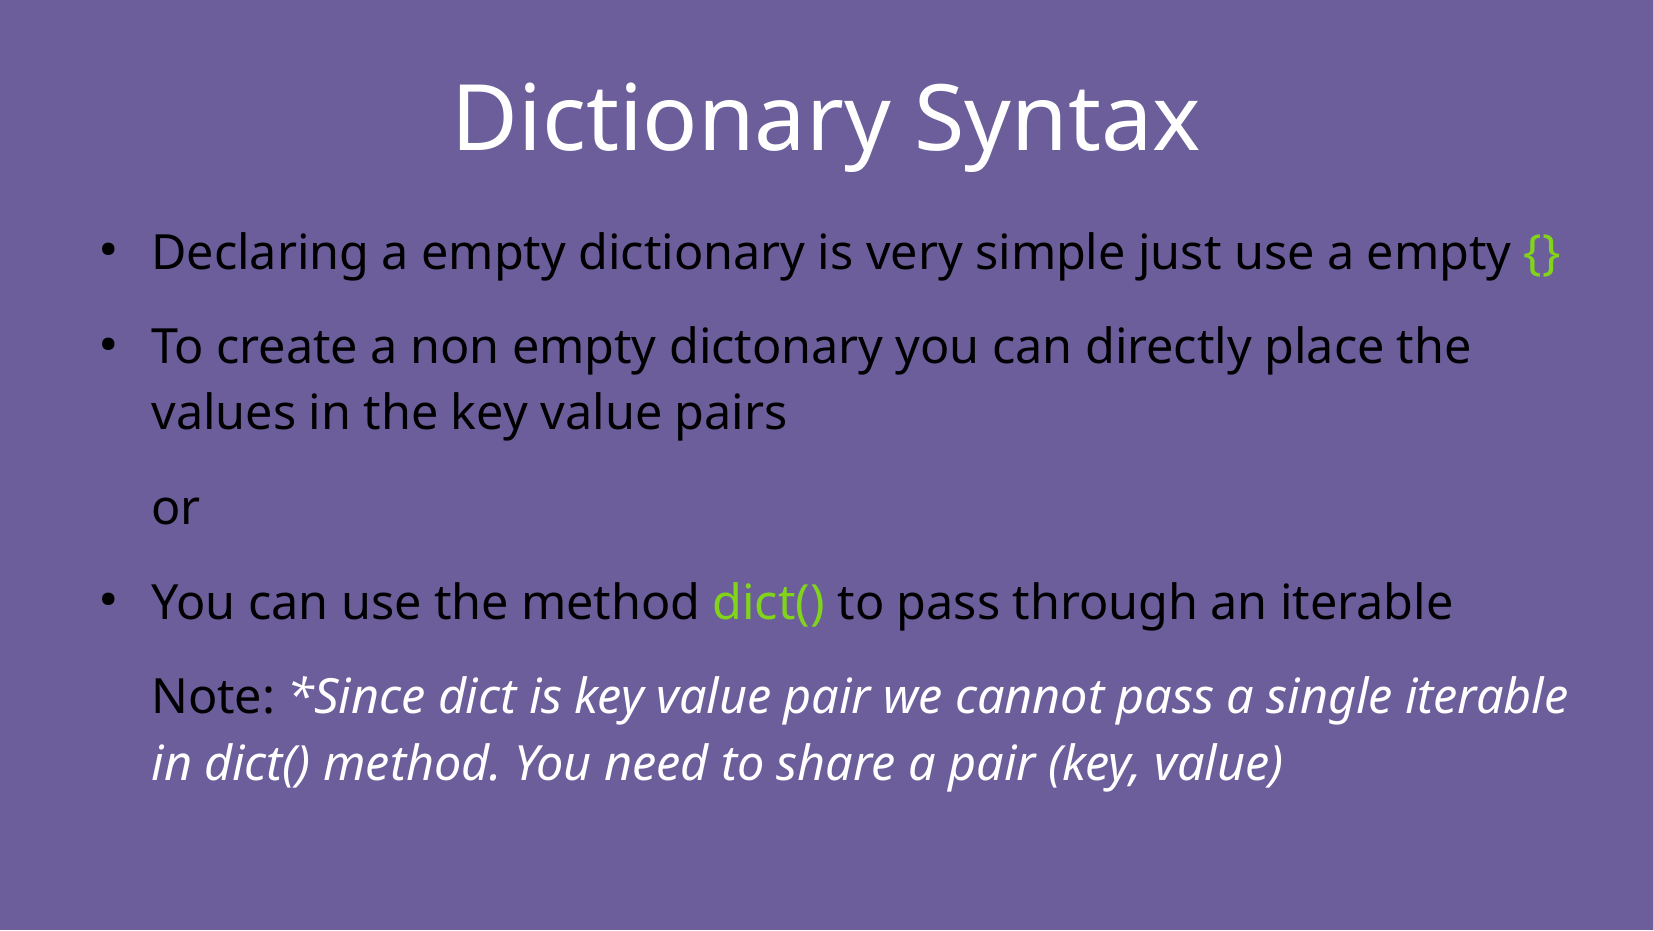

# Dictionary Syntax
Declaring a empty dictionary is very simple just use a empty {}
To create a non empty dictonary you can directly place the values in the key value pairs
or
You can use the method dict() to pass through an iterable
Note: *Since dict is key value pair we cannot pass a single iterable in dict() method. You need to share a pair (key, value)